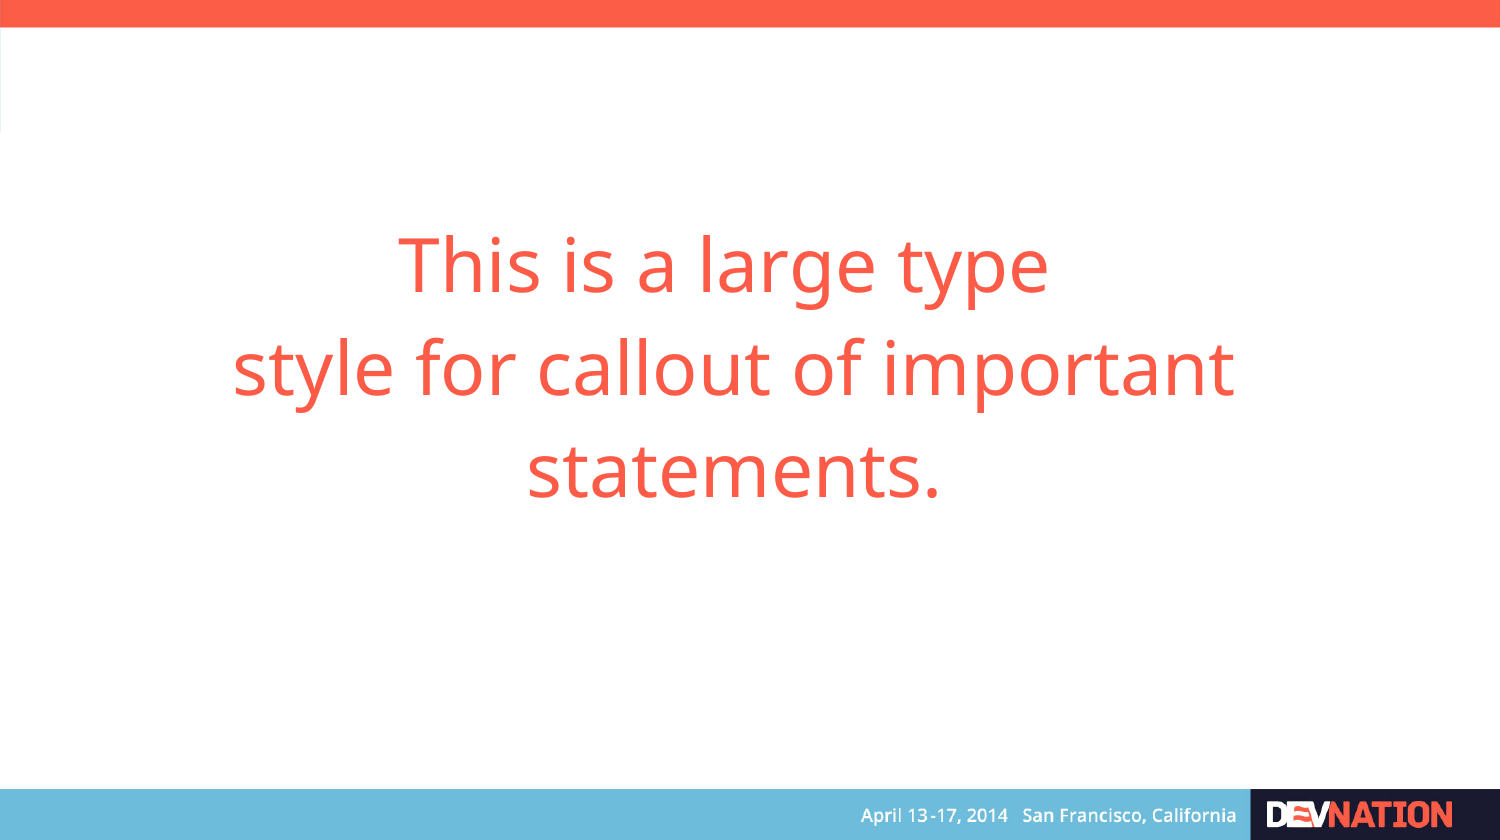

# This is a large type style for callout of important statements.